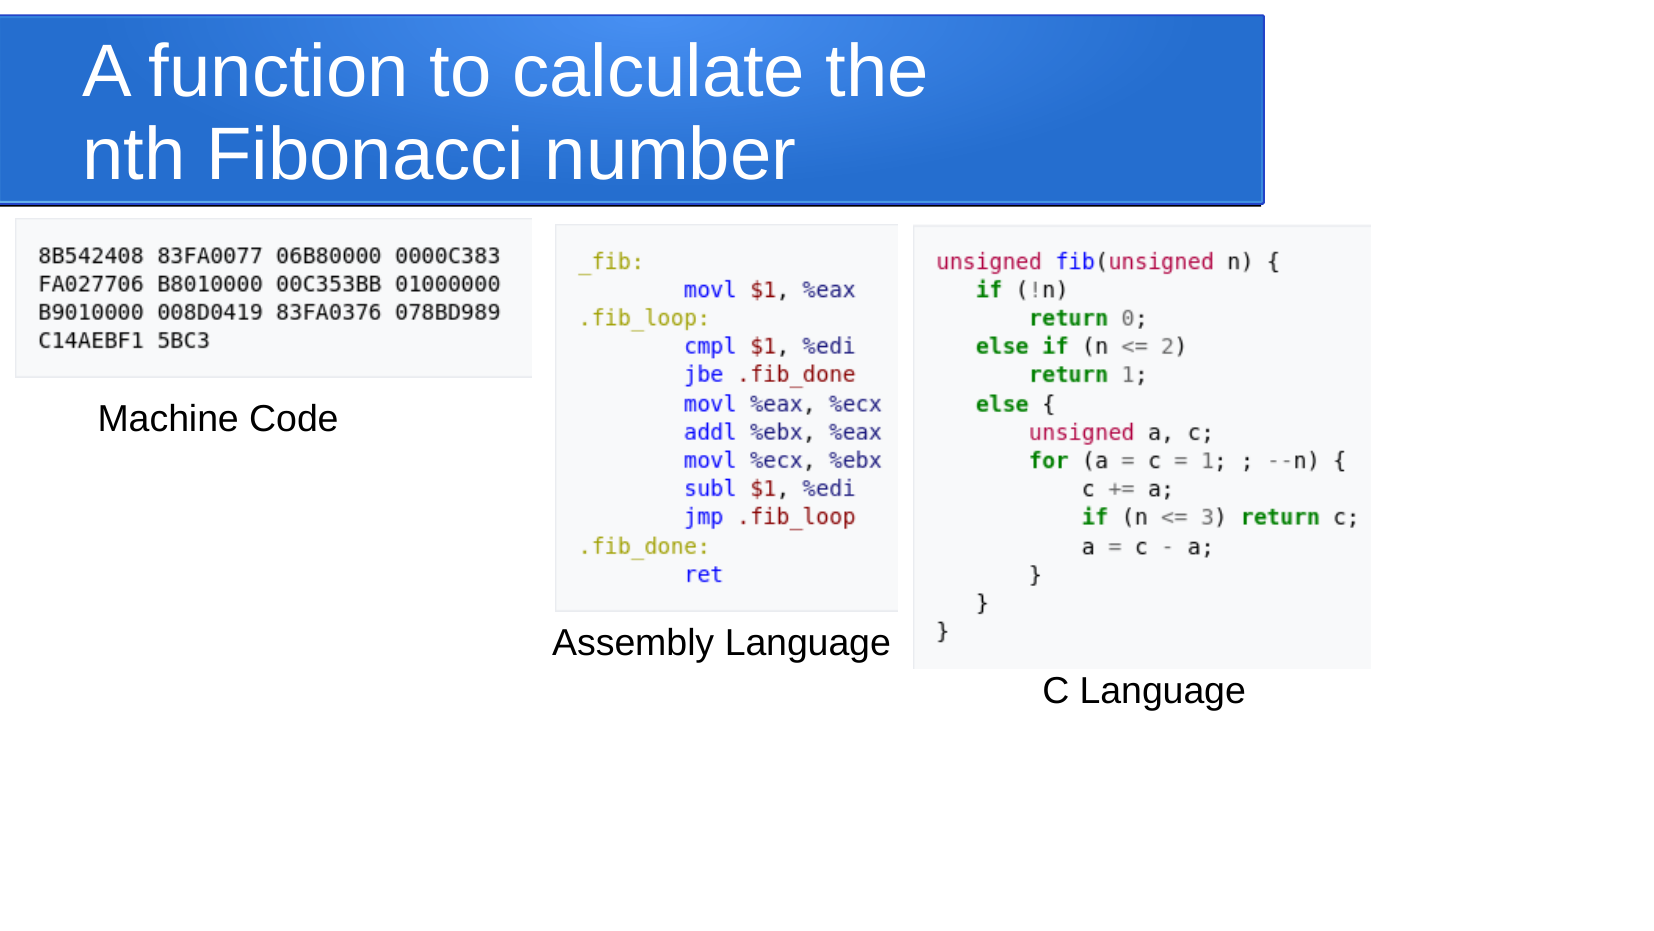

# A function to calculate the nth Fibonacci number
Machine Code
Assembly Language
C Language